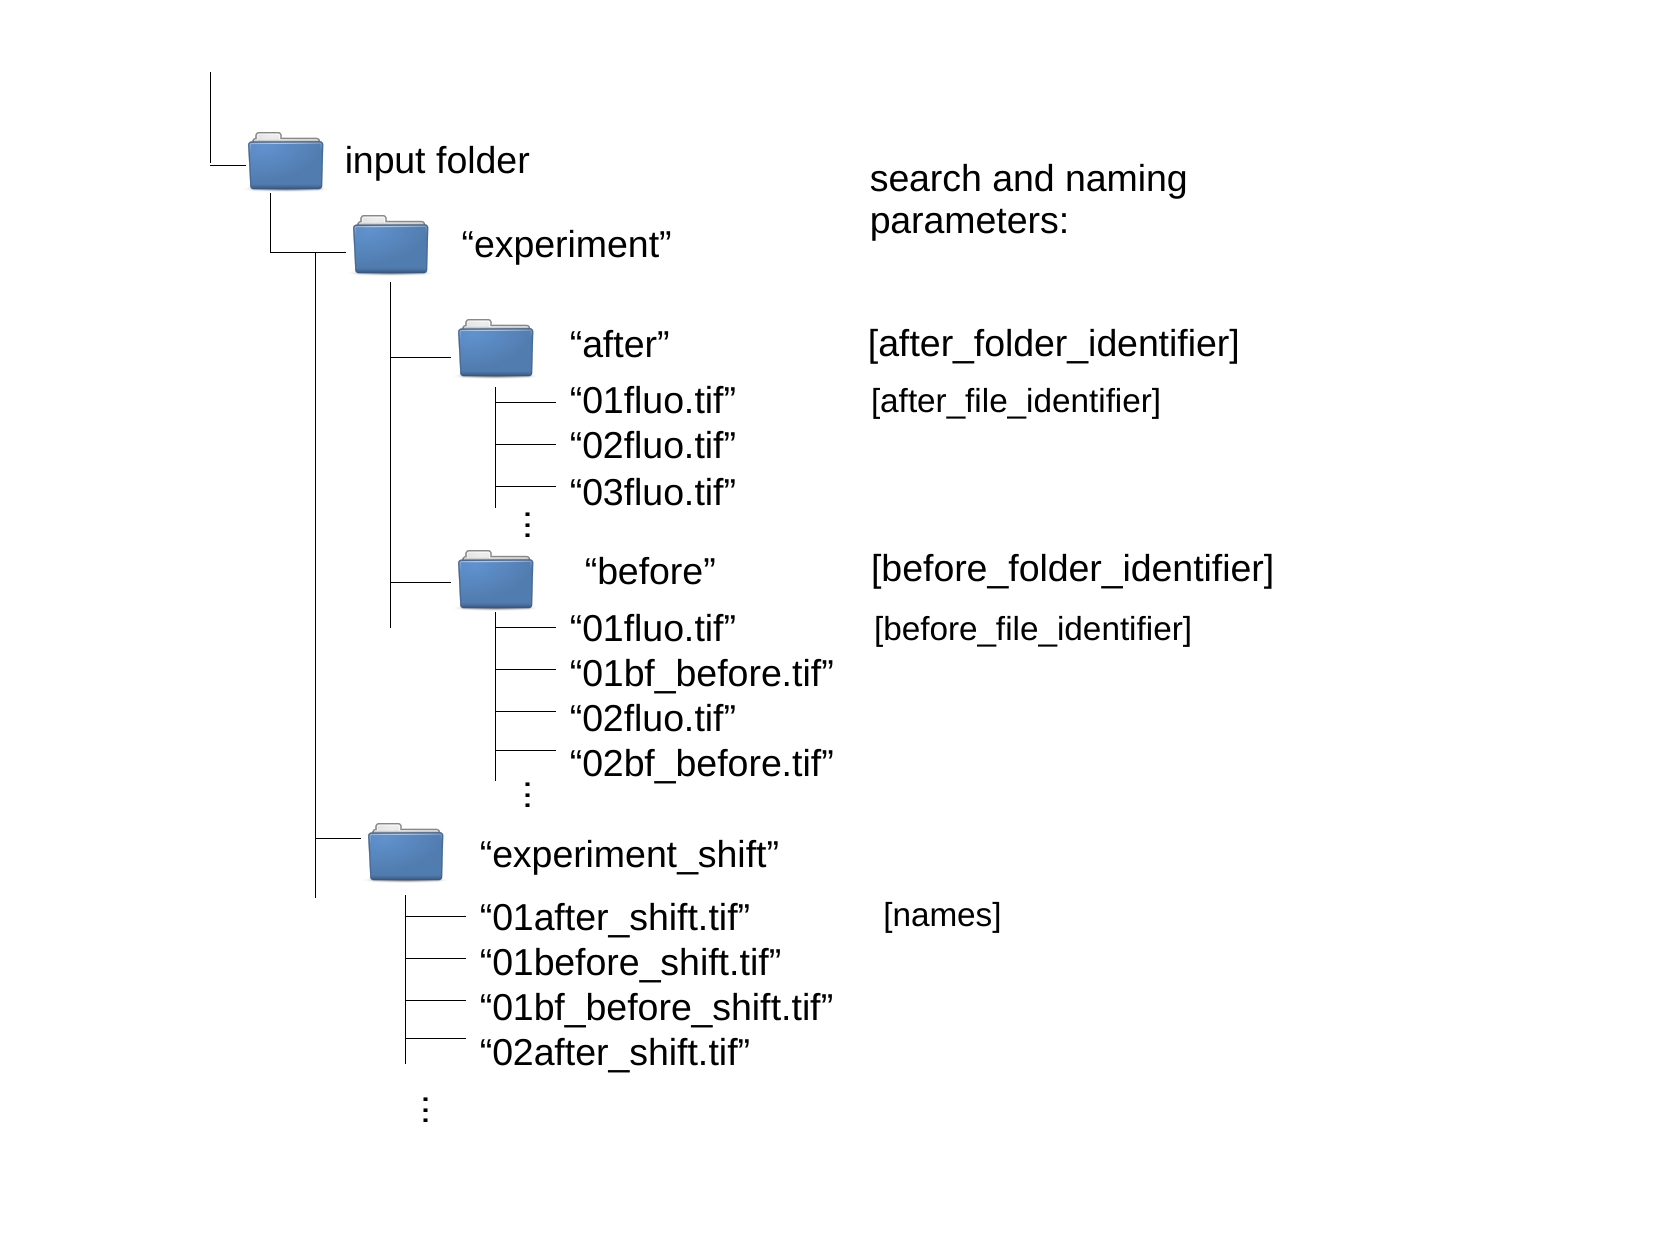

input folder
search and naming parameters:
“experiment”
[after_folder_identifier]
“after”
“01fluo.tif”
[after_file_identifier]
“02fluo.tif”
“03fluo.tif”
...
[before_folder_identifier]
“before”
“01fluo.tif”
[before_file_identifier]
“01bf_before.tif”
“02fluo.tif”
“02bf_before.tif”
...
“experiment_shift”
“01after_shift.tif”
[names]
“01before_shift.tif”
“01bf_before_shift.tif”
“02after_shift.tif”
...